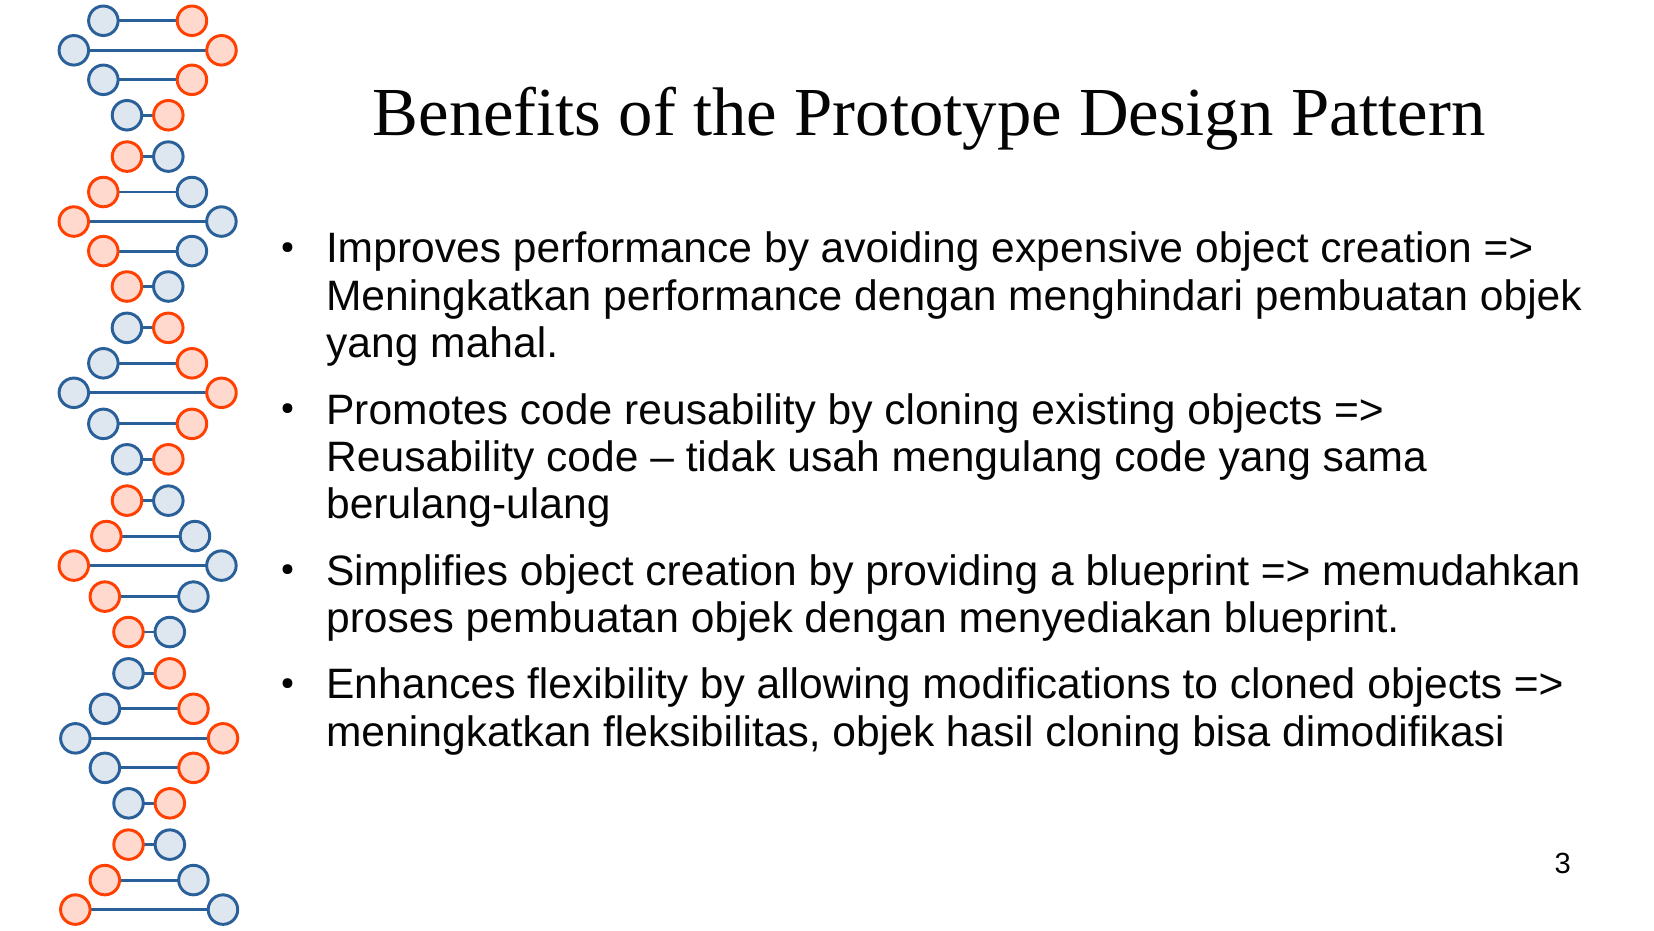

# Benefits of the Prototype Design Pattern
Improves performance by avoiding expensive object creation => Meningkatkan performance dengan menghindari pembuatan objek yang mahal.
Promotes code reusability by cloning existing objects => Reusability code – tidak usah mengulang code yang sama berulang-ulang
Simplifies object creation by providing a blueprint => memudahkan proses pembuatan objek dengan menyediakan blueprint.
Enhances flexibility by allowing modifications to cloned objects => meningkatkan fleksibilitas, objek hasil cloning bisa dimodifikasi
3